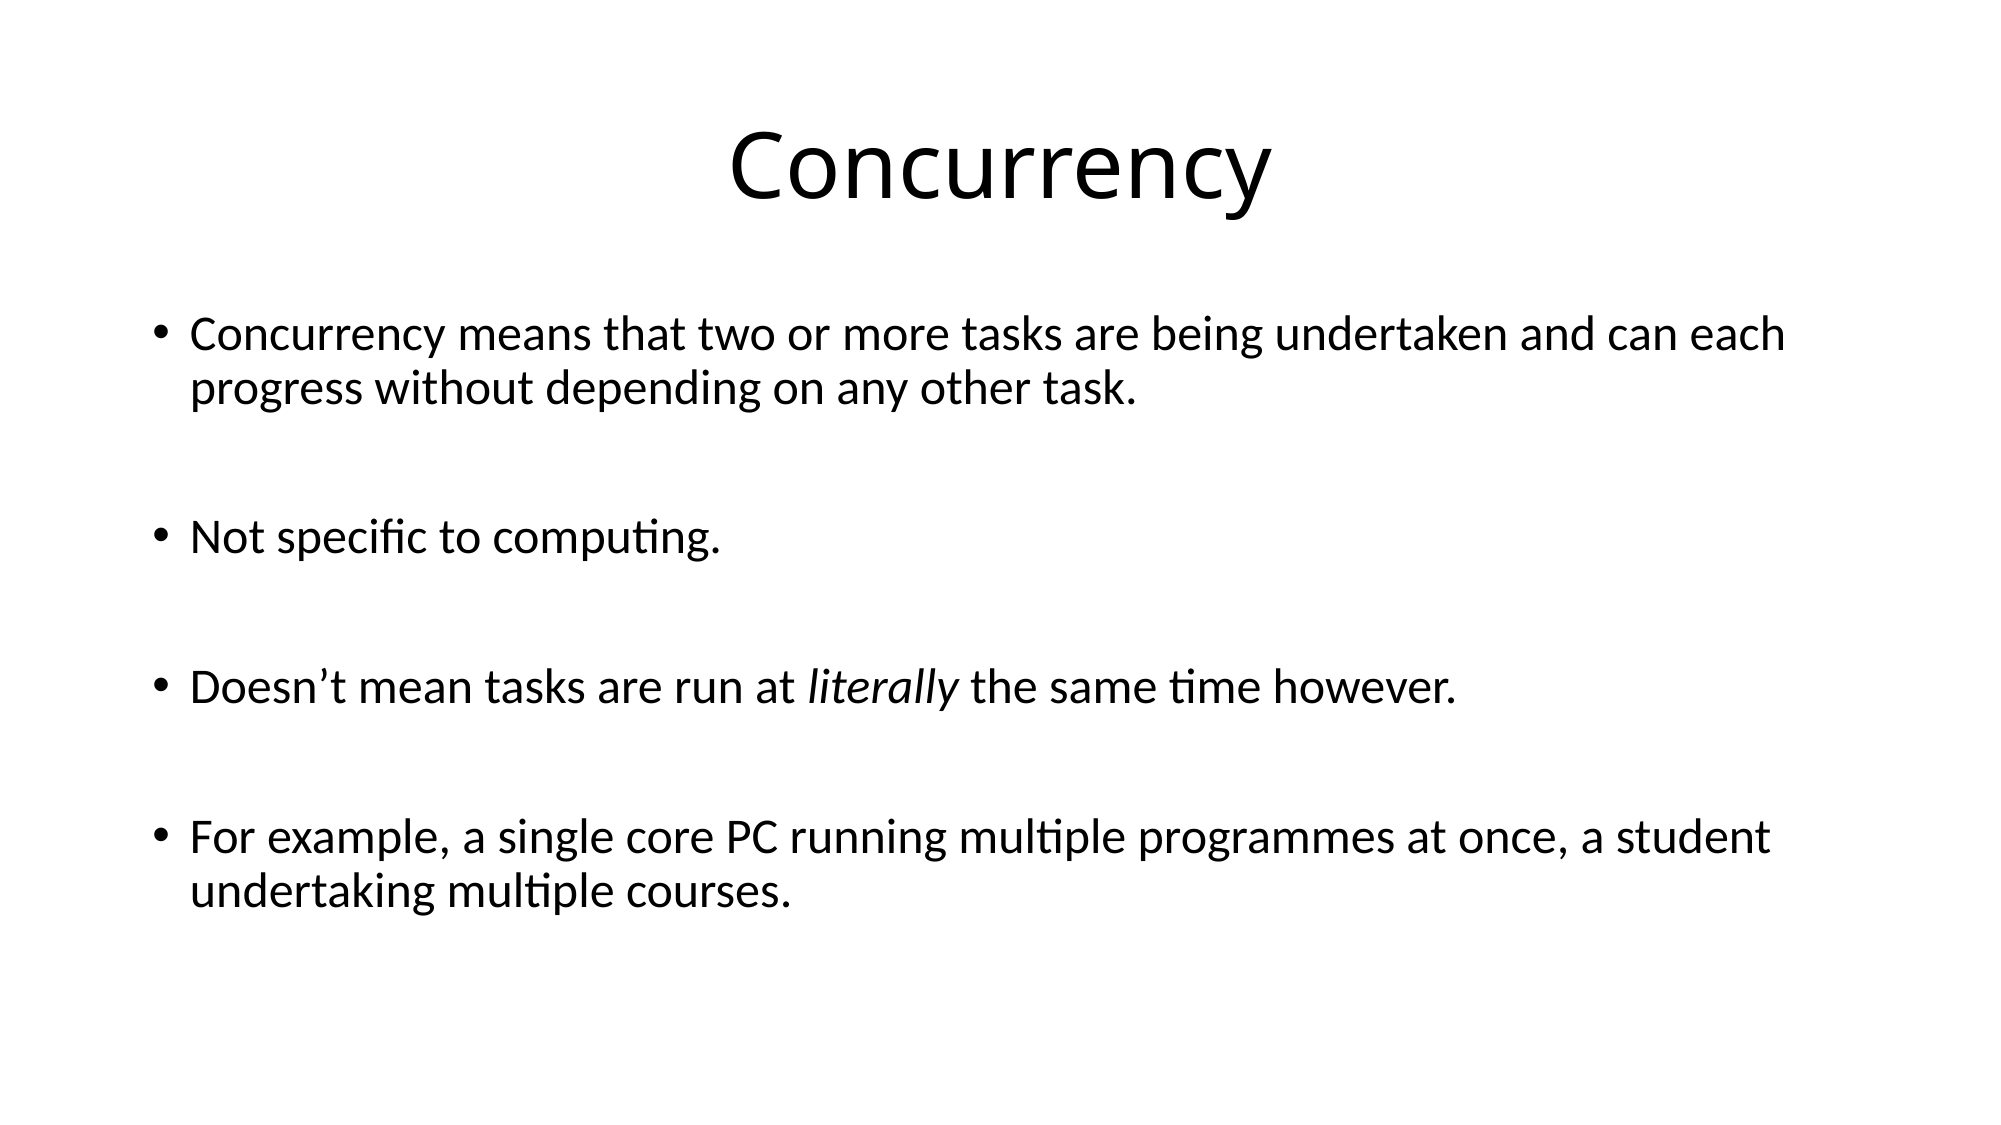

# Concurrency
Concurrency means that two or more tasks are being undertaken and can each progress without depending on any other task.
Not specific to computing.
Doesn’t mean tasks are run at literally the same time however.
For example, a single core PC running multiple programmes at once, a student undertaking multiple courses.